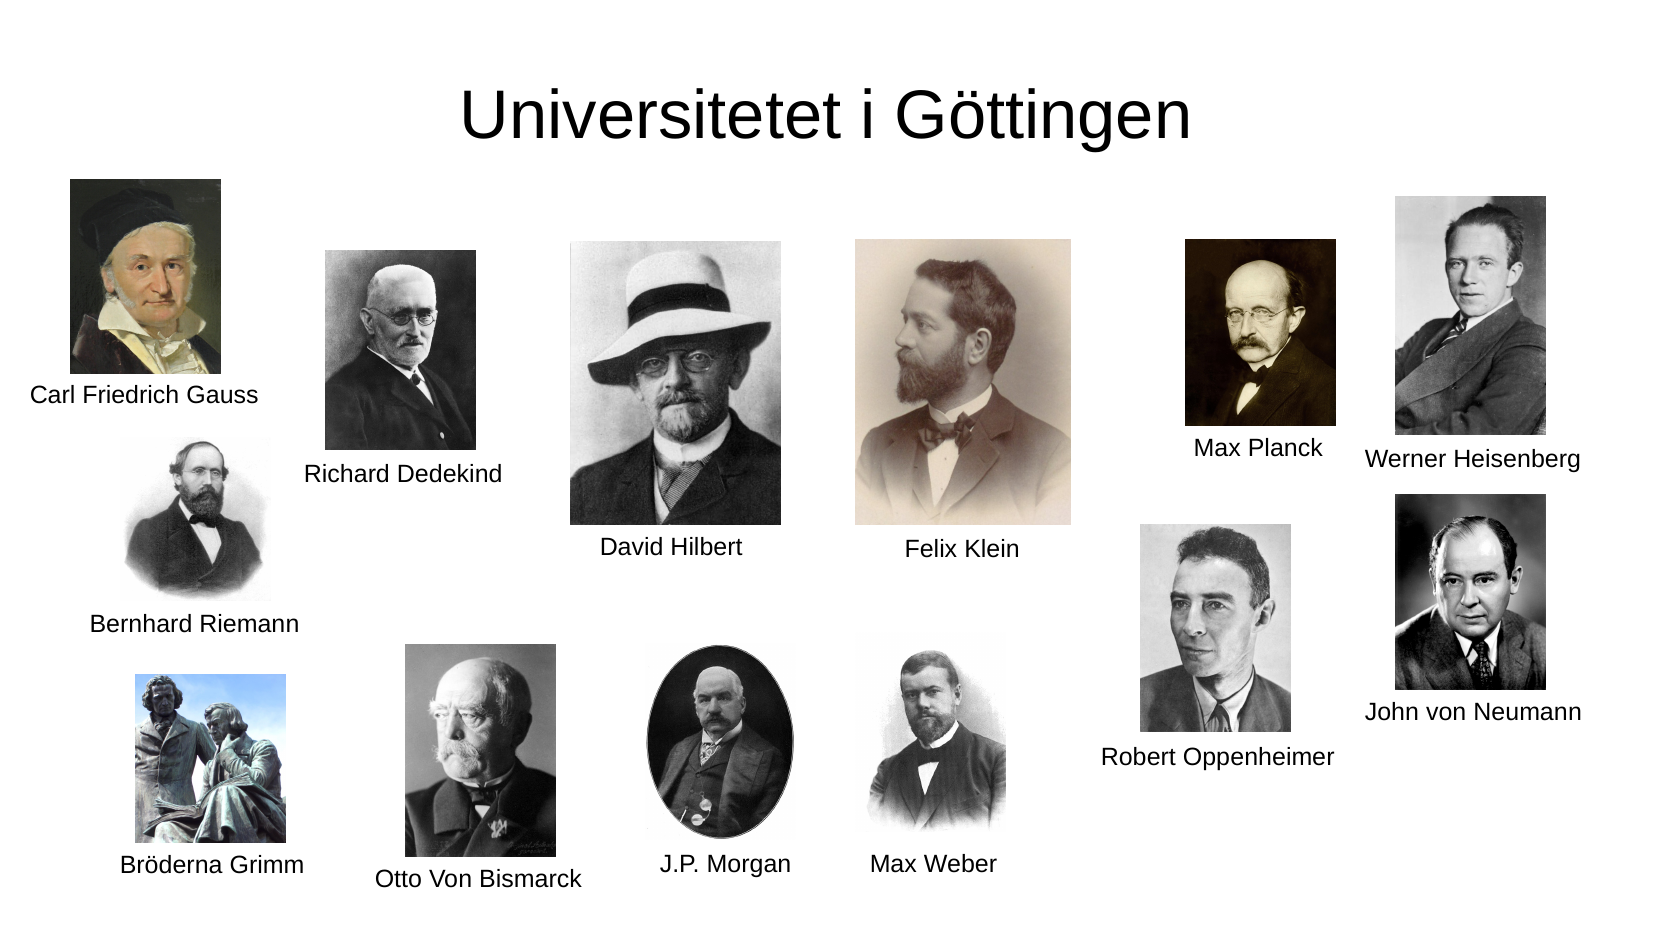

# Universitetet i Göttingen
Carl Friedrich Gauss
Max Planck
Werner Heisenberg
Richard Dedekind
David Hilbert
Felix Klein
Bernhard Riemann
John von Neumann
Robert Oppenheimer
J.P. Morgan
Max Weber
Bröderna Grimm
Otto Von Bismarck